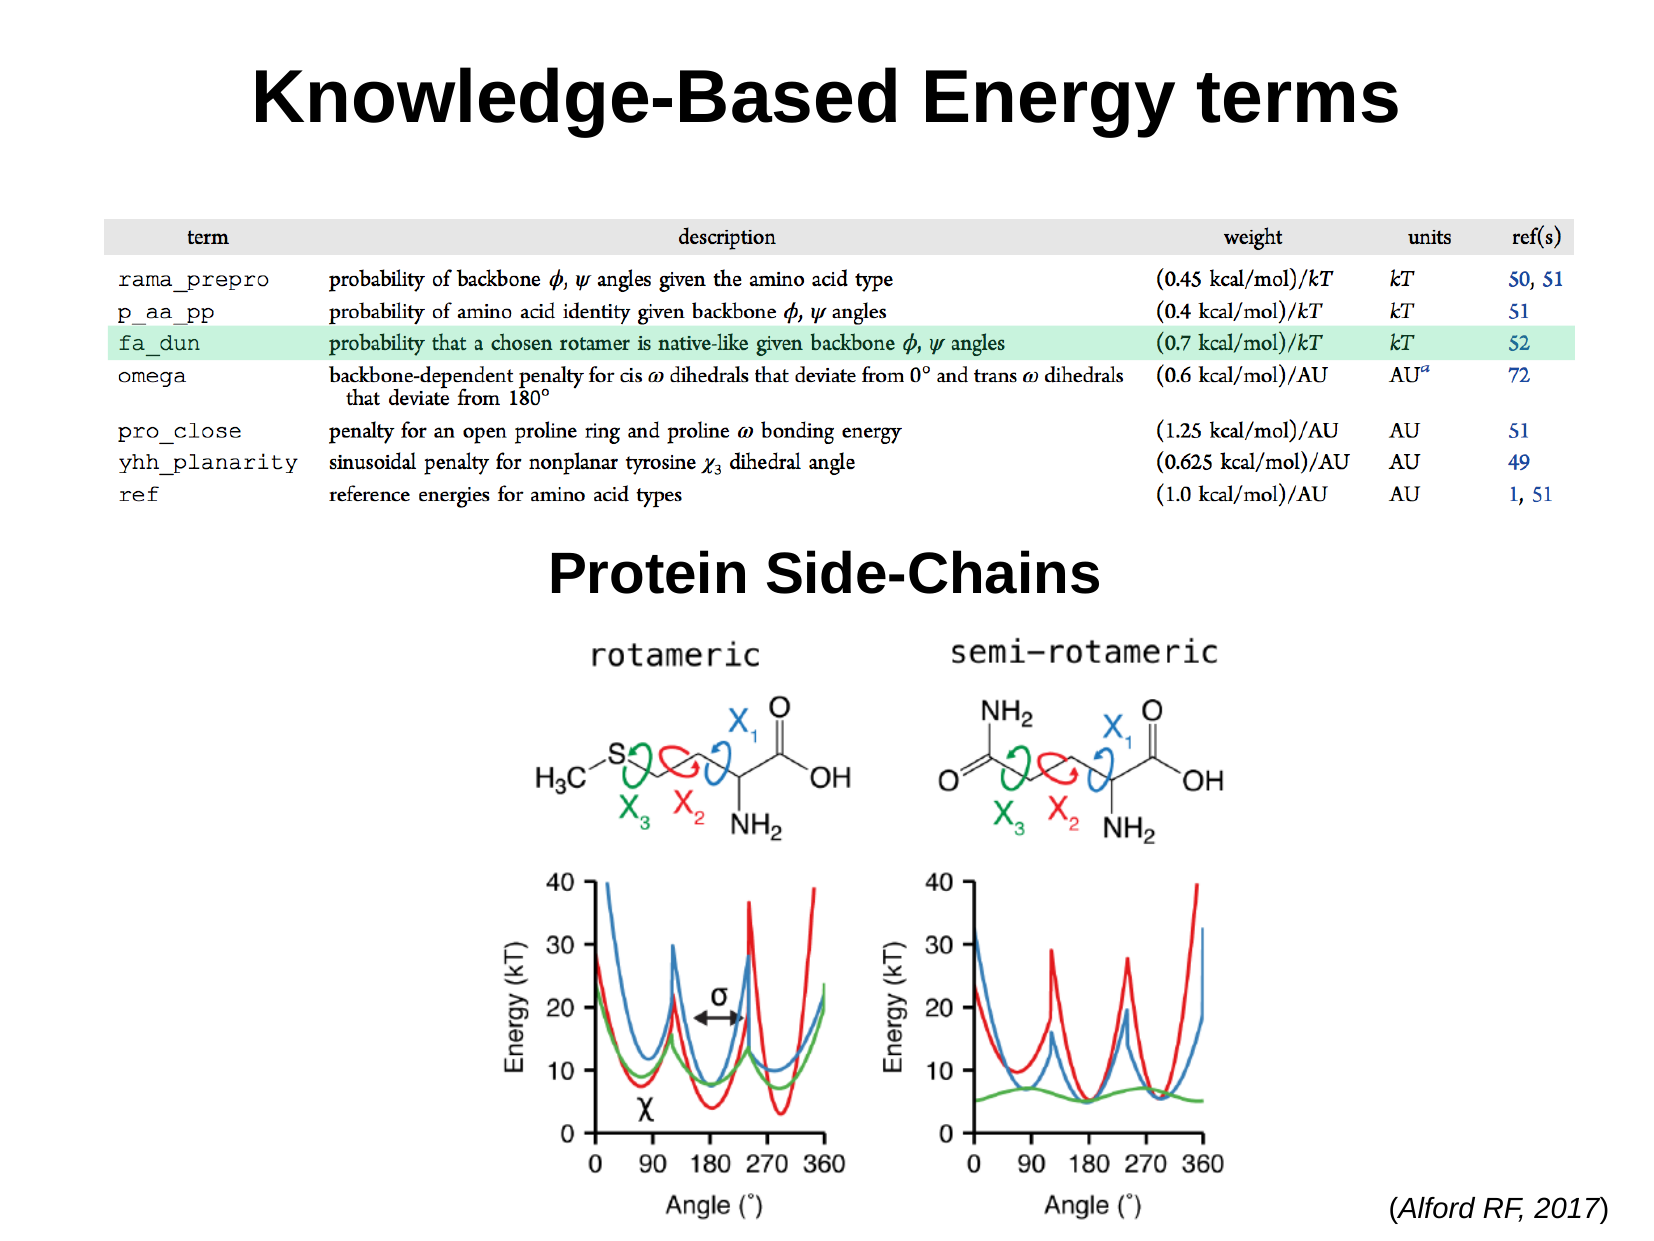

Knowledge-Based Energy terms
Protein Side-Chains
(Alford RF, 2017)